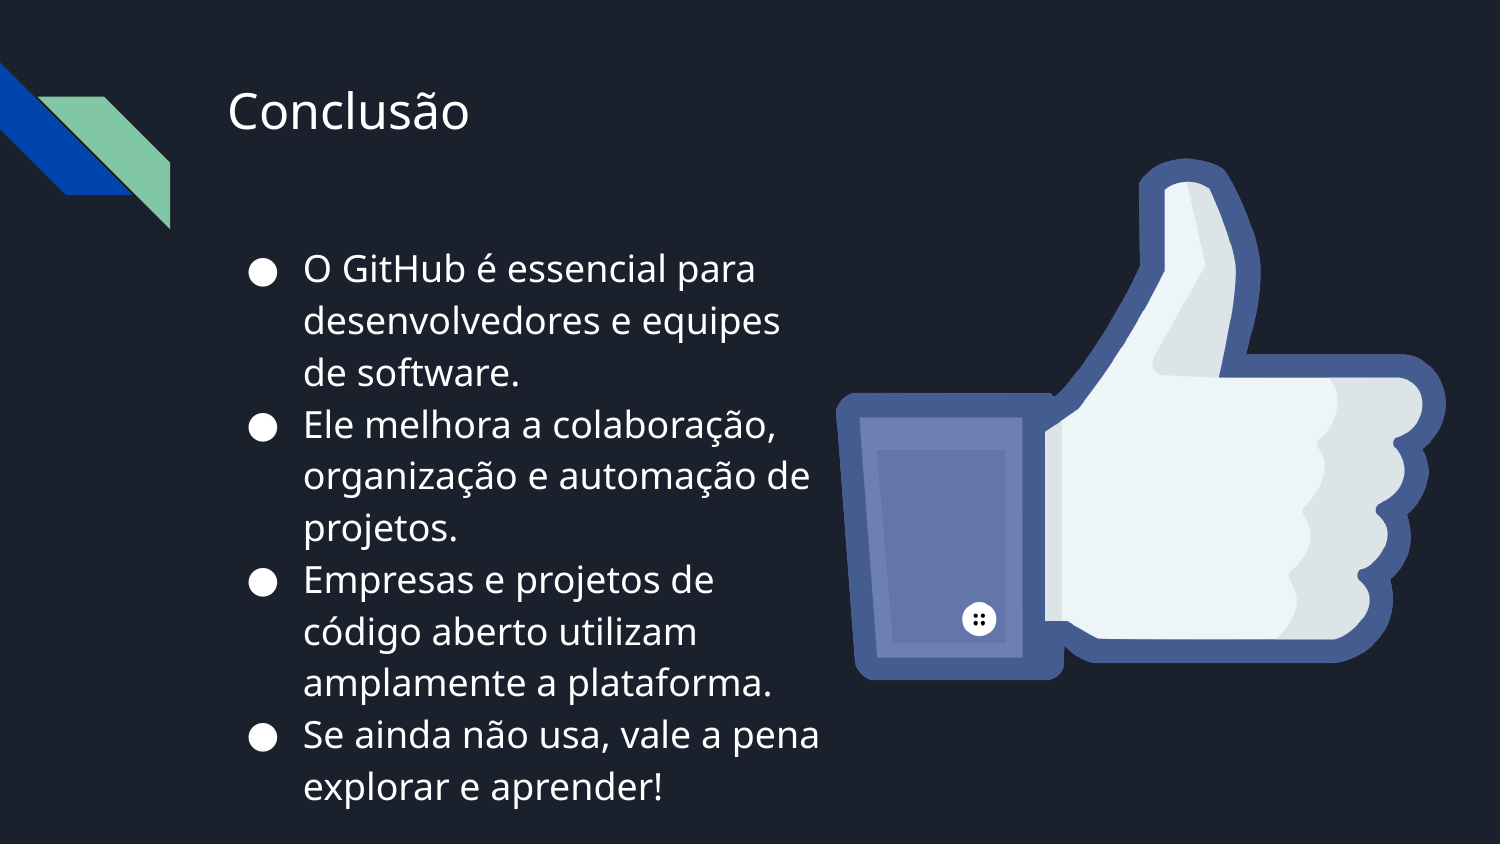

# Conclusão
O GitHub é essencial para desenvolvedores e equipes de software.
Ele melhora a colaboração, organização e automação de projetos.
Empresas e projetos de código aberto utilizam amplamente a plataforma.
Se ainda não usa, vale a pena explorar e aprender!